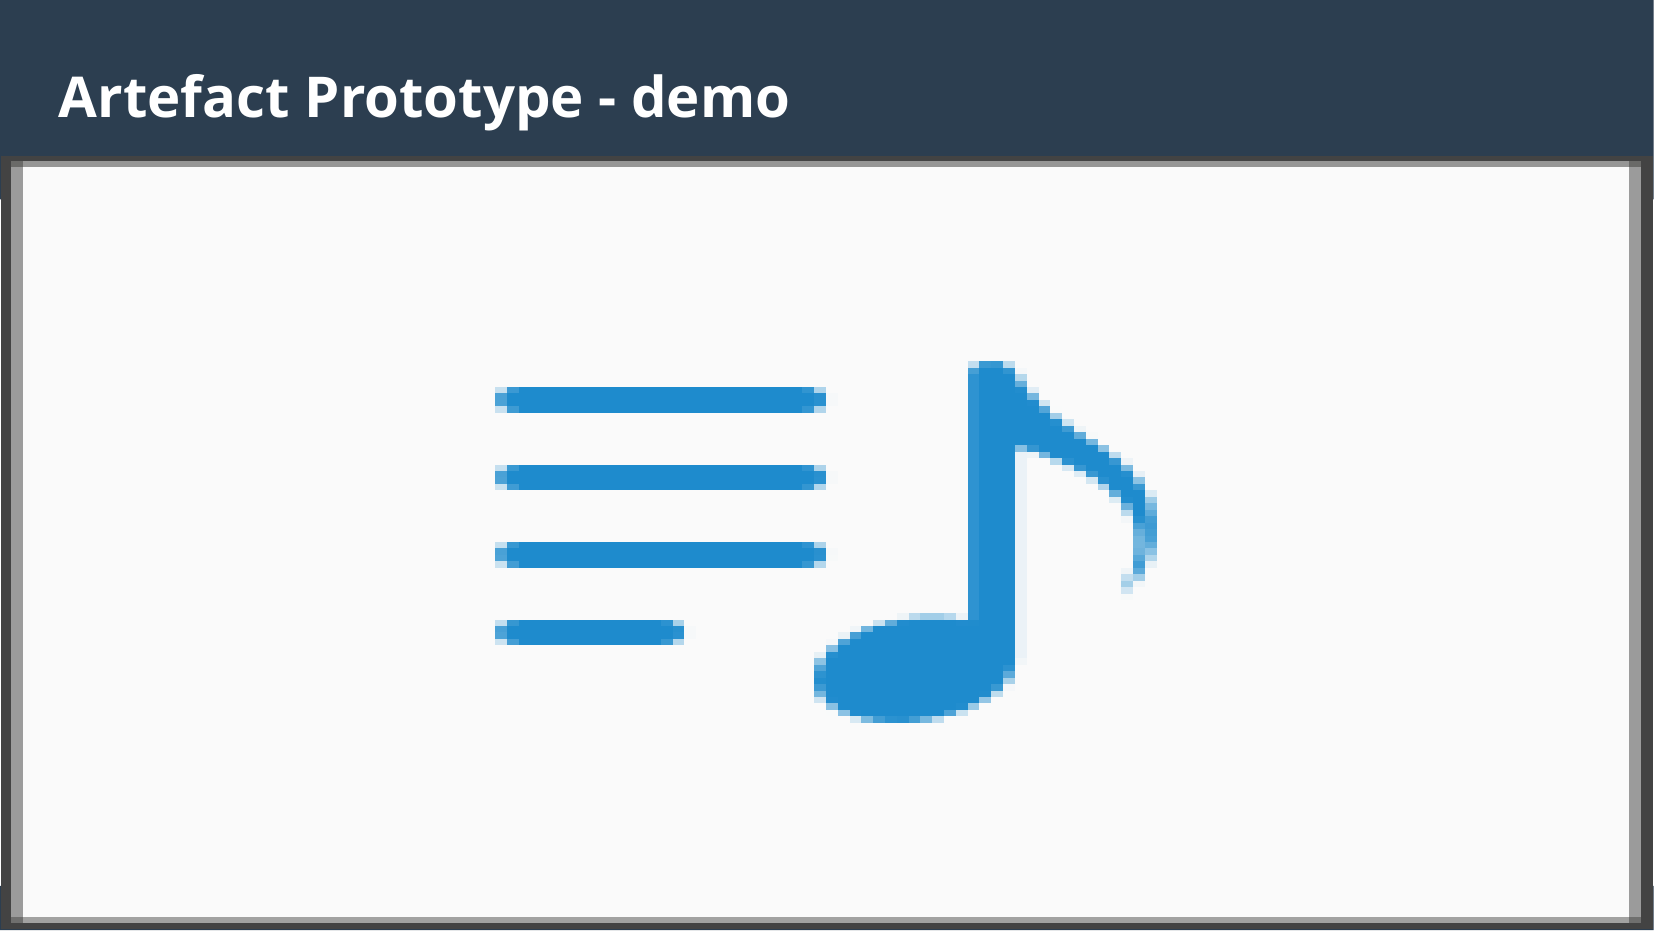

# Artefact Prototype - demo
Demo video available at : https://youtu.be/qiWeF_beK4A